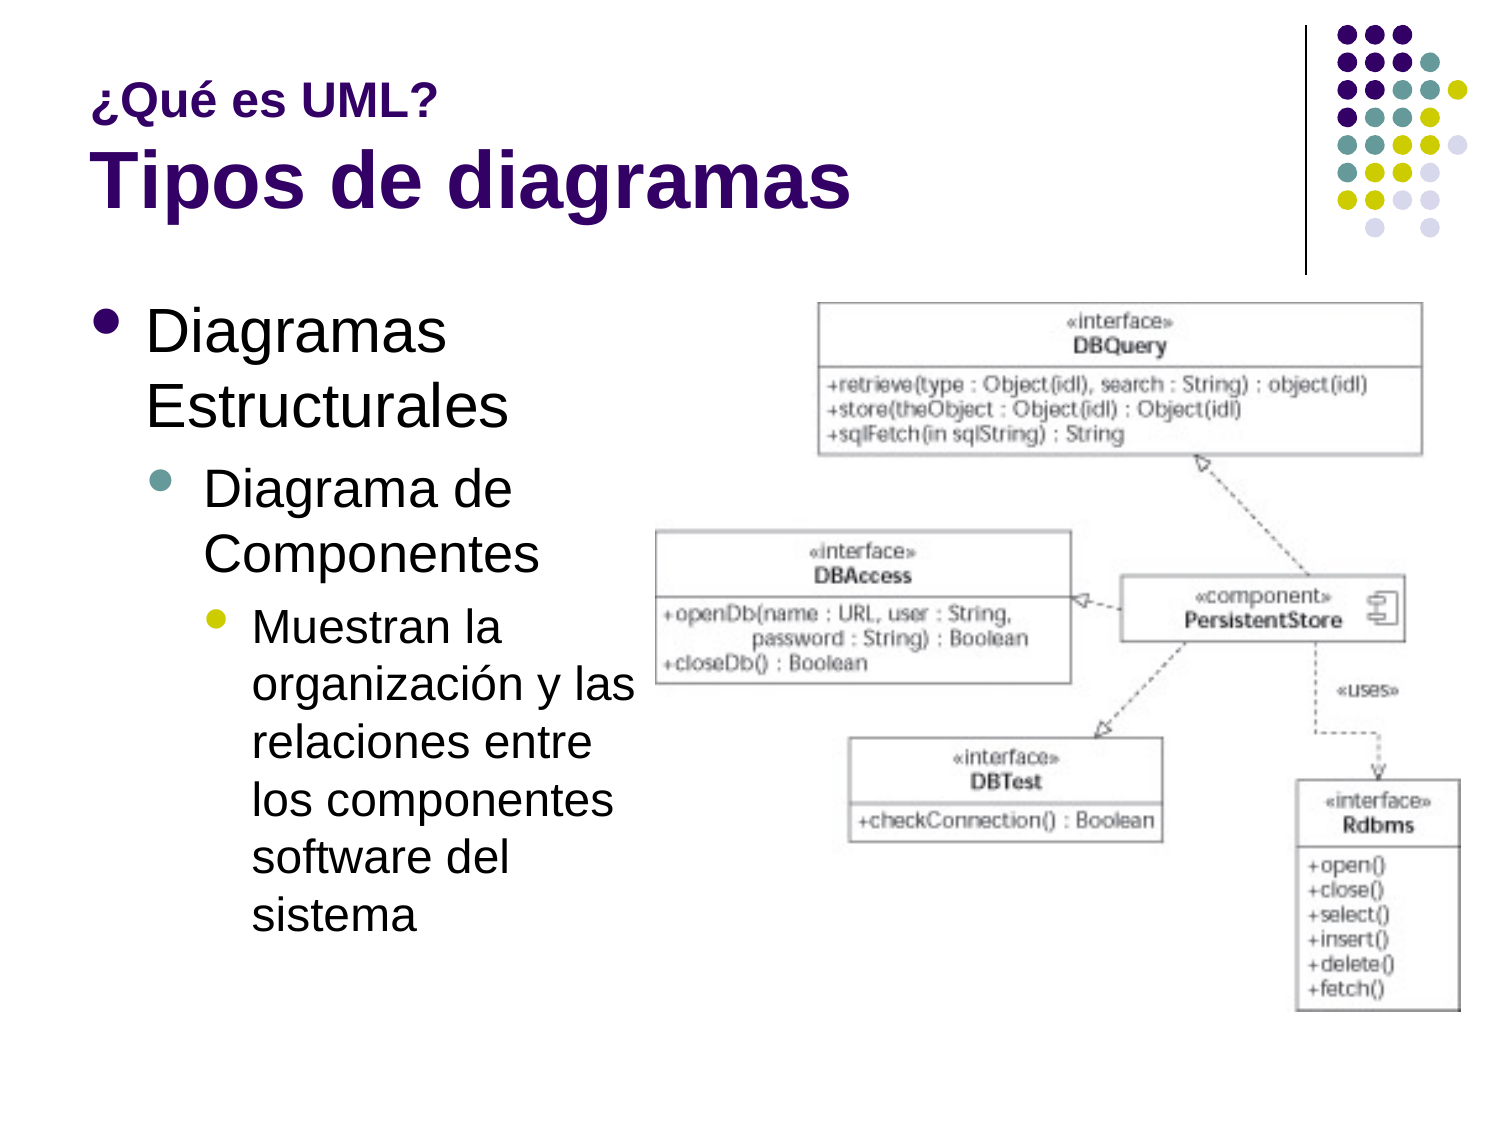

# ¿Qué es UML? Tipos de diagramas
Diagramas Estructurales
Diagrama de Componentes
Muestran la organización y las relaciones entre los componentes software del sistema